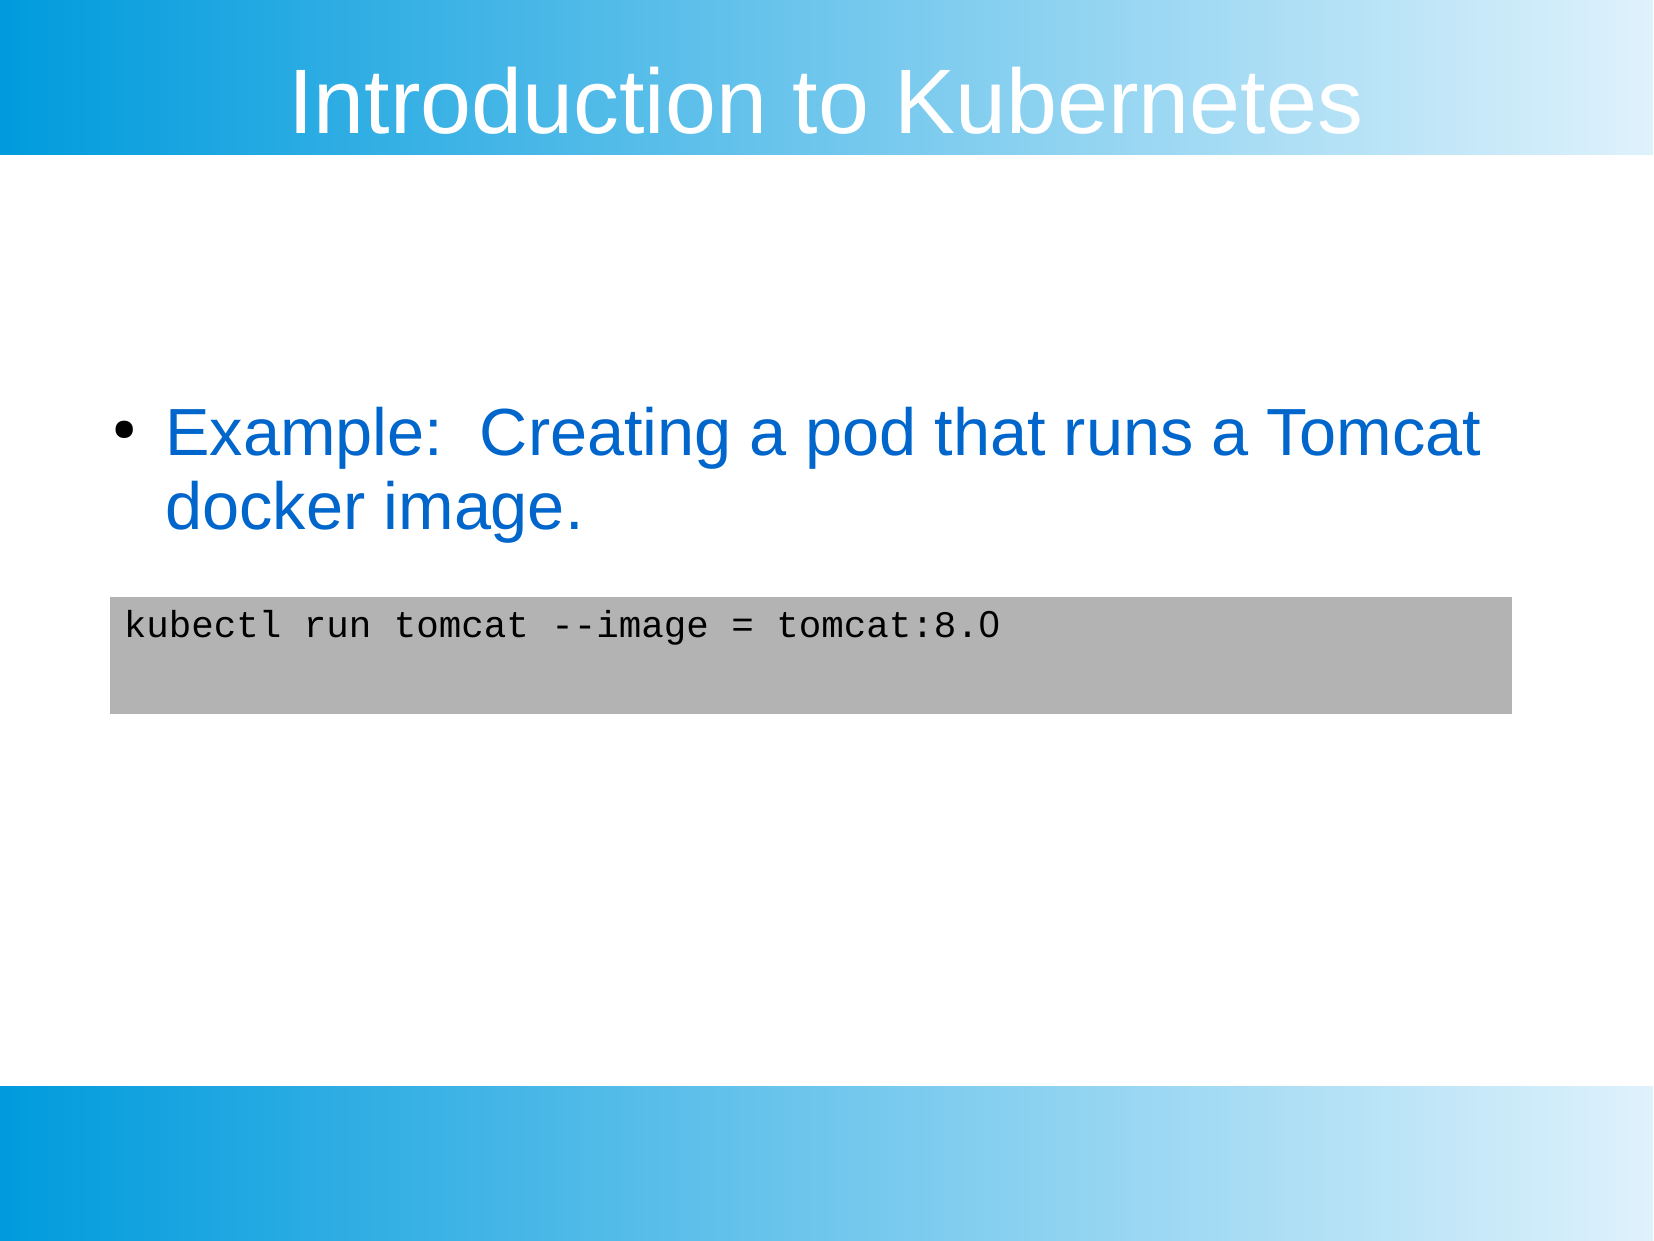

# Introduction to Kubernetes
Example: Creating a pod that runs a Tomcat docker image.
| kubectl run tomcat --image = tomcat:8.0 |
| --- |